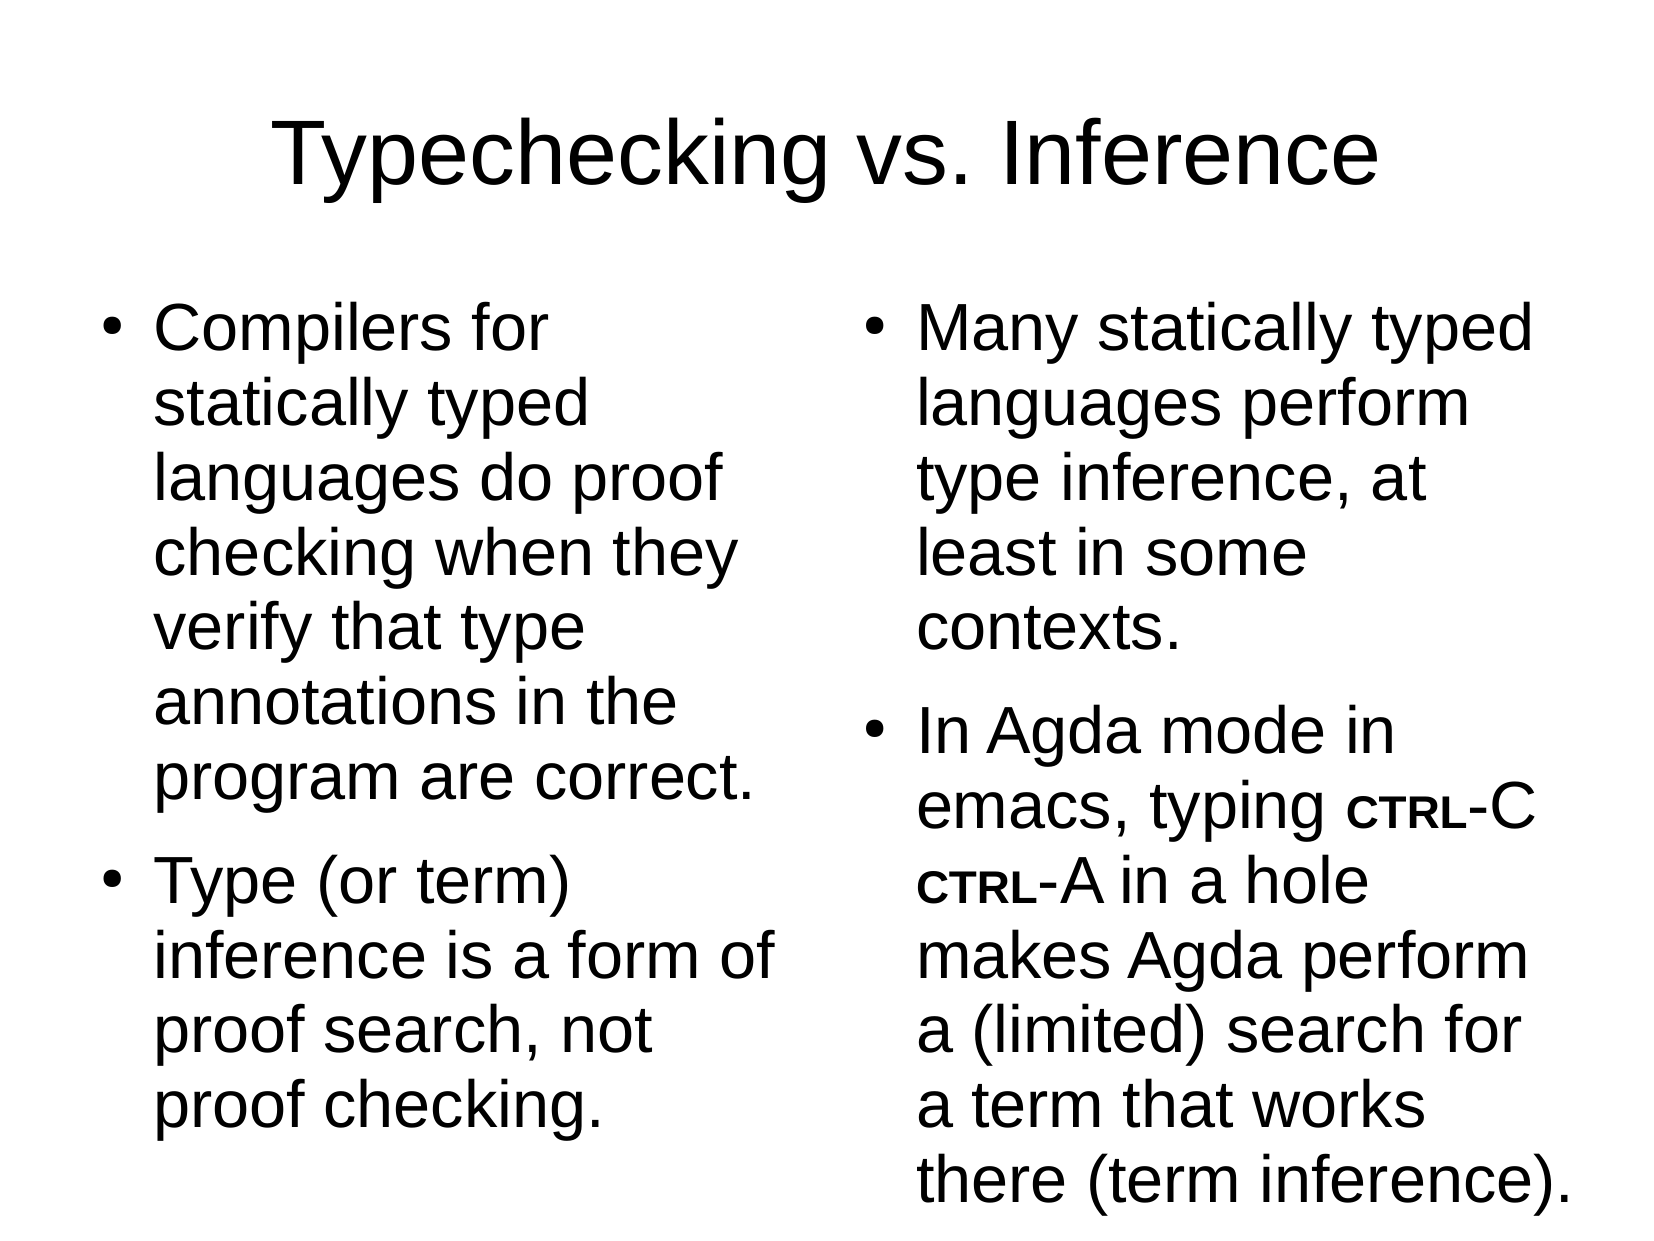

# Typechecking vs. Inference
Compilers for statically typed languages do proof checking when they verify that type annotations in the program are correct.
Type (or term) inference is a form of proof search, not proof checking.
Many statically typed languages perform type inference, at least in some contexts.
In Agda mode in emacs, typing CTRL-C CTRL-A in a hole makes Agda perform a (limited) search for a term that works there (term inference).